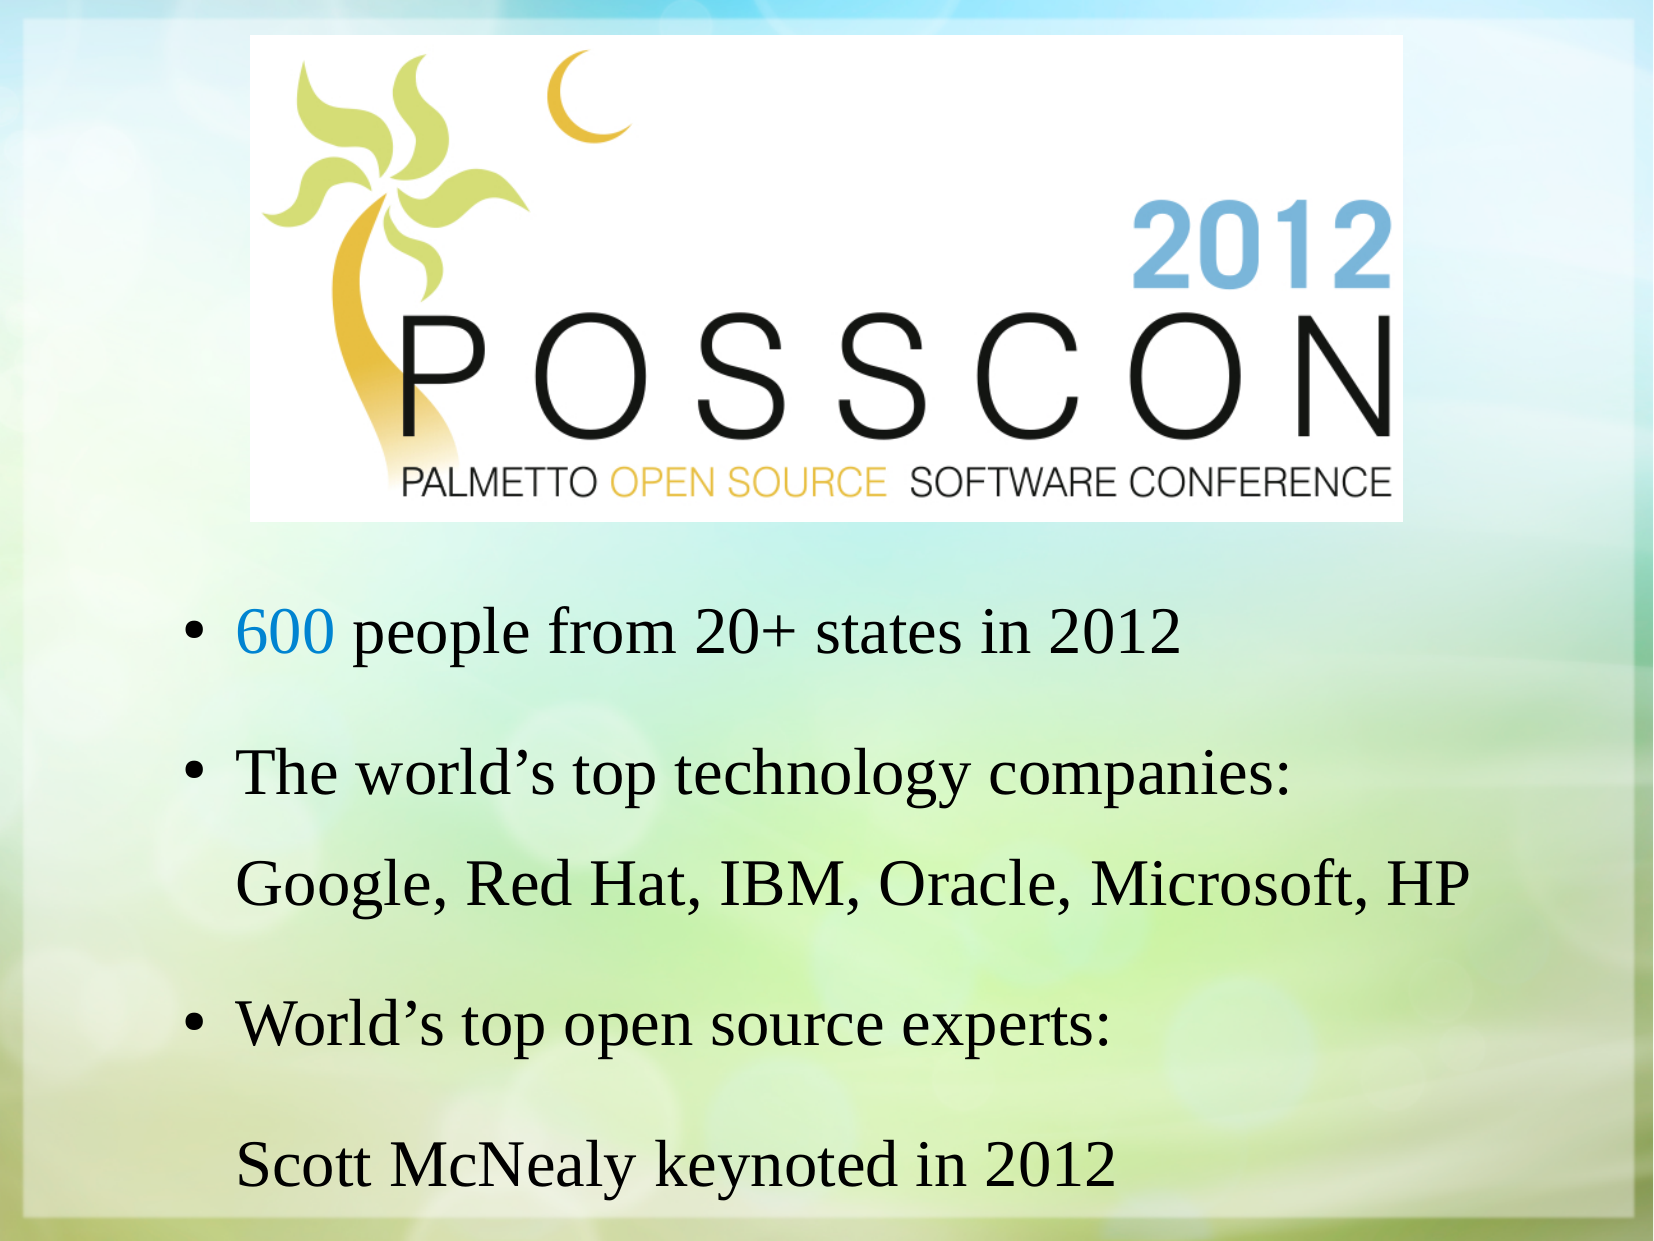

# 600 people from 20+ states in 2012
The world’s top technology companies:
Google, Red Hat, IBM, Oracle, Microsoft, HP
World’s top open source experts:
Scott McNealy keynoted in 2012